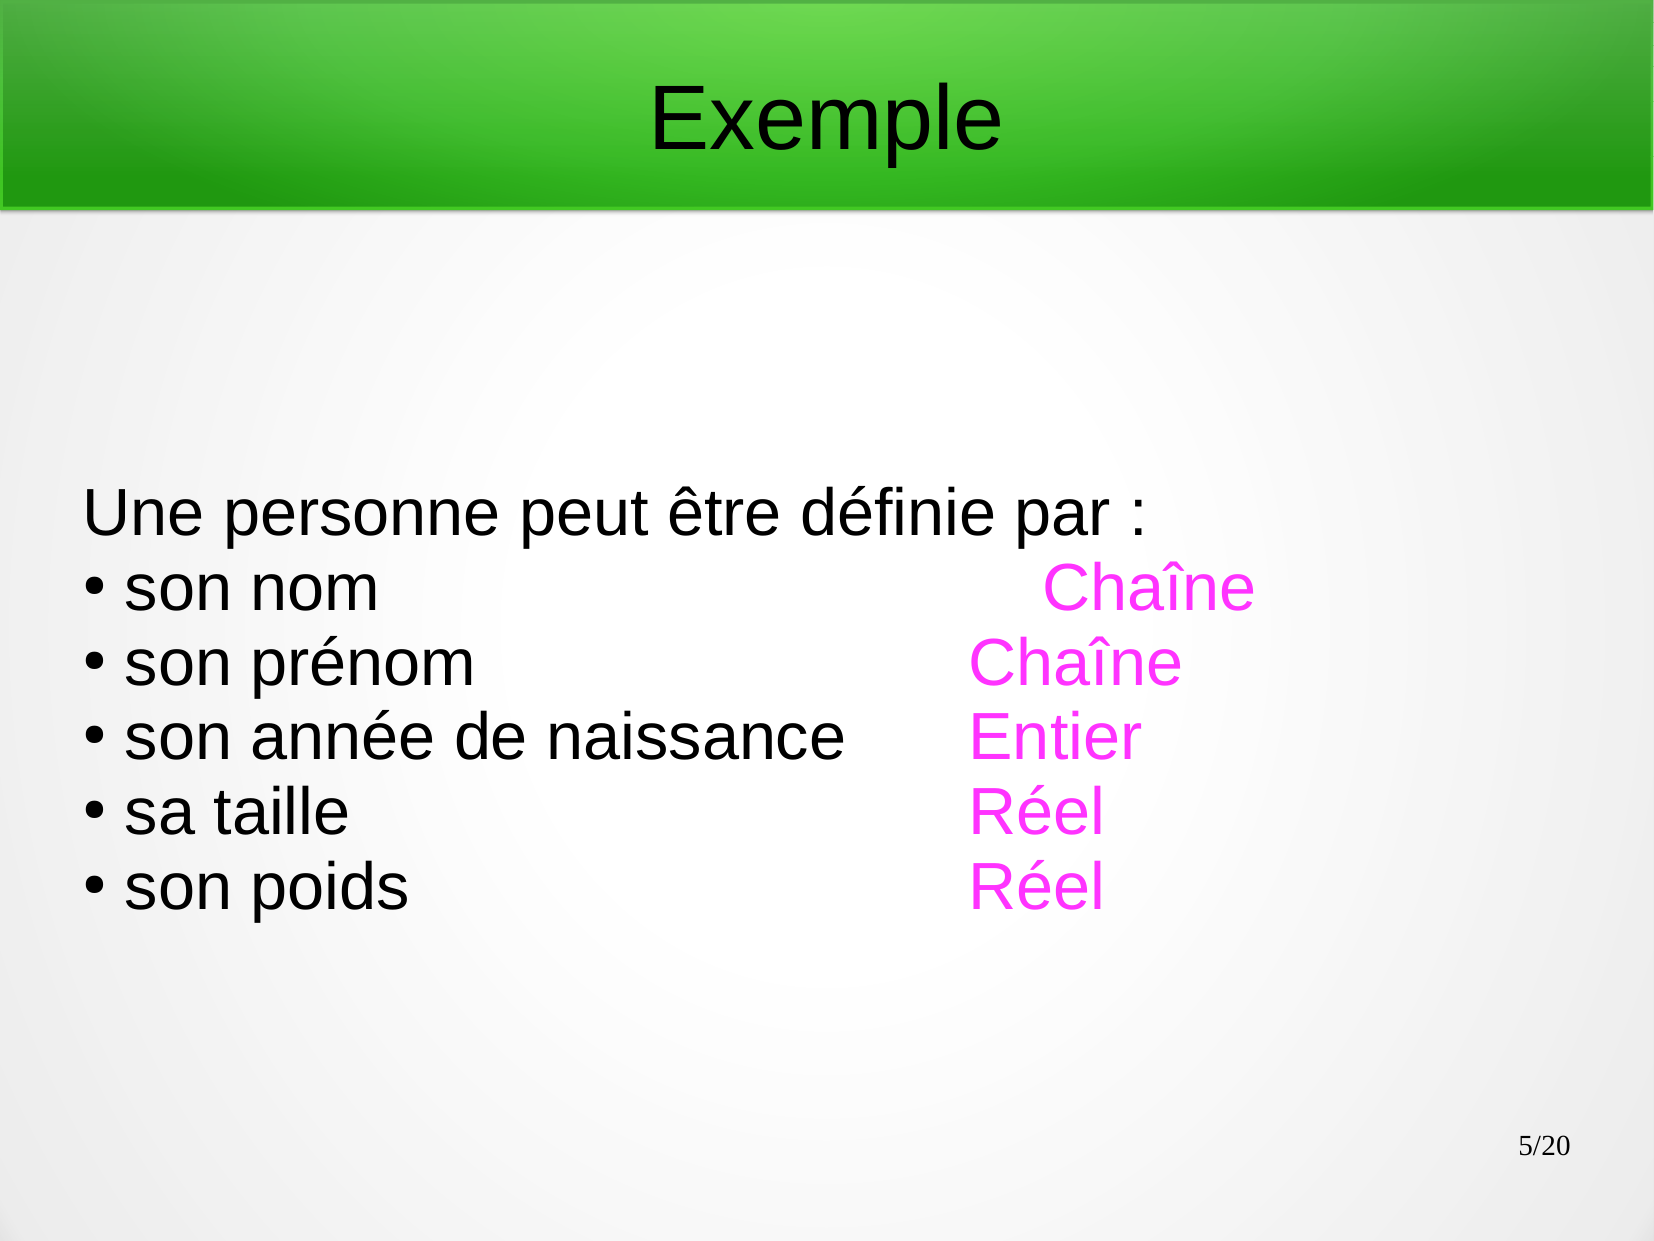

Exemple
# Une personne peut être définie par :
 son nom									Chaîne
 son prénom							Chaîne
 son année de naissance		Entier
 sa taille									Réel
 son poids								Réel
5